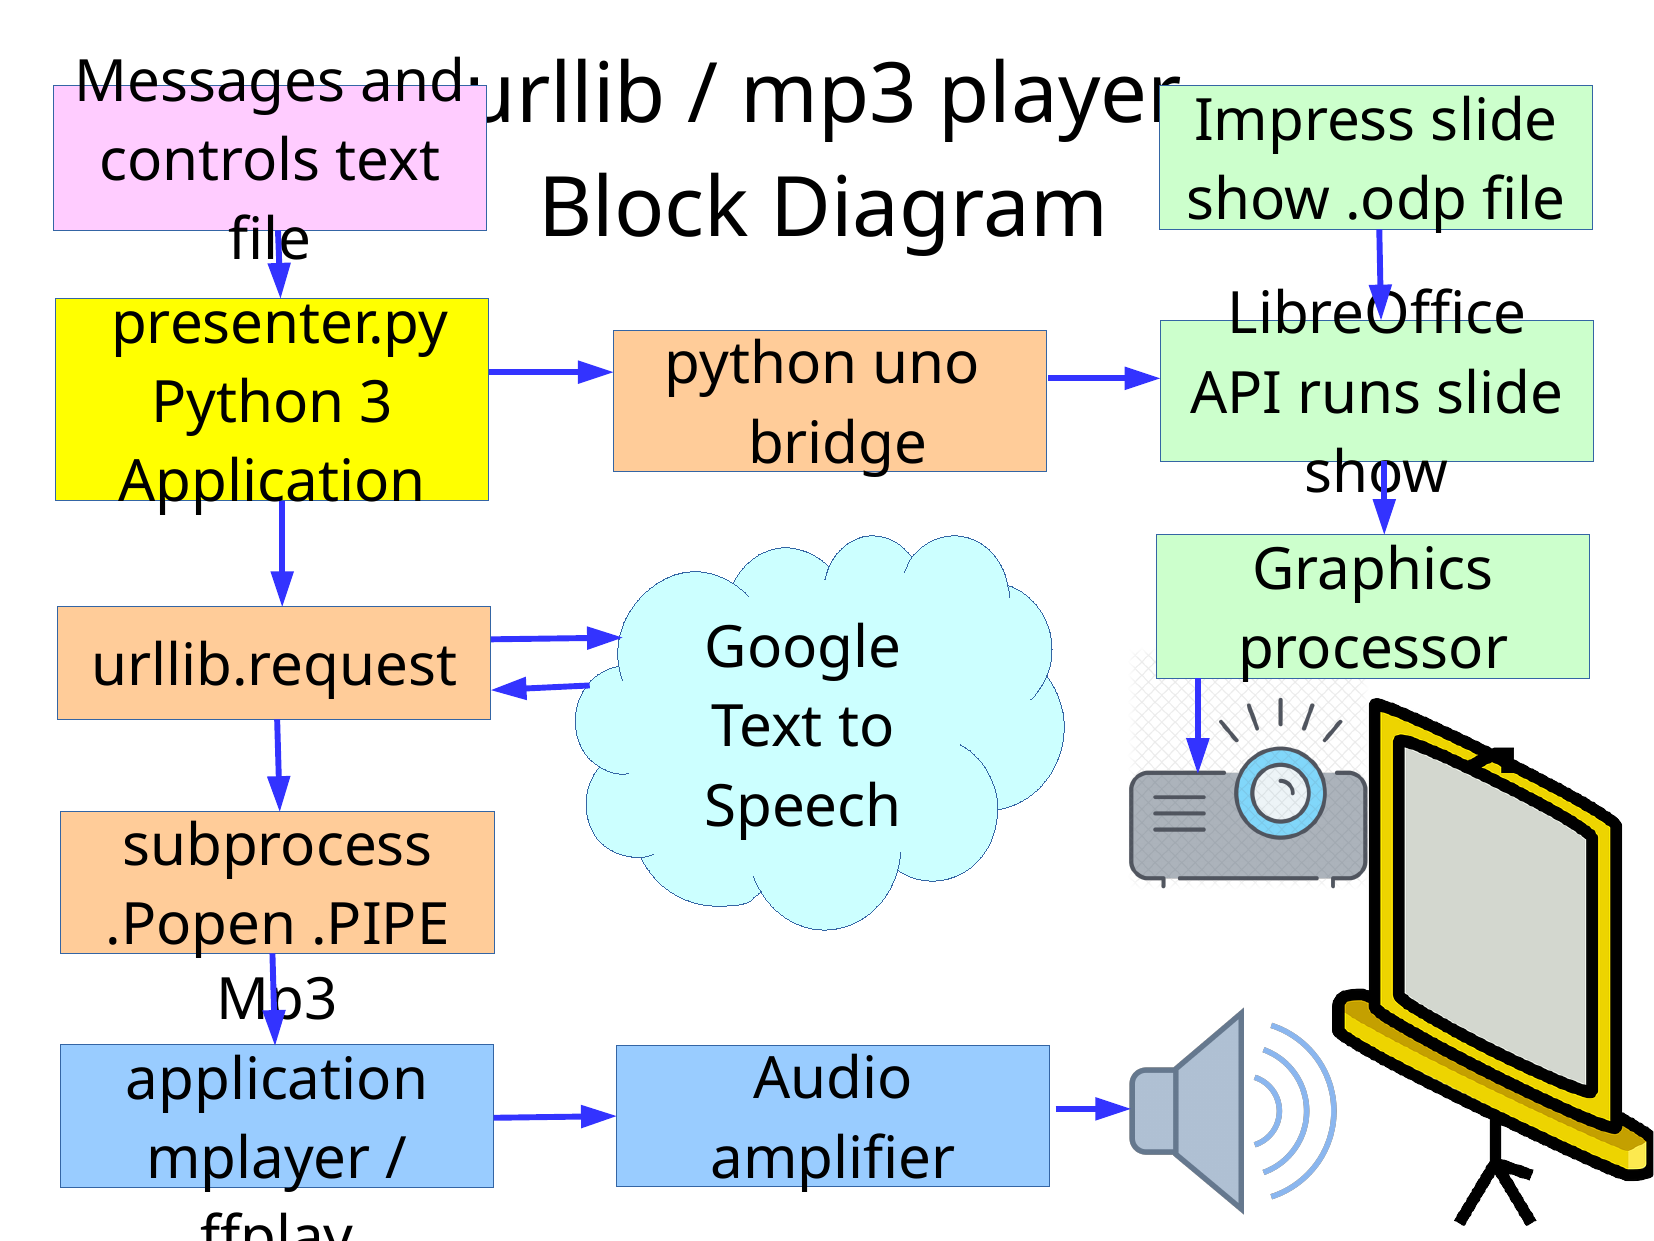

# urllib / mp3 player Block Diagram
Messages and controls text file
Impress slide show .odp file
 presenter.py
Python 3 Application
LibreOffice API runs slide show
python uno
 bridge
Graphics
processor
Google Text to Speech
urllib.request
subprocess
.Popen .PIPE
Mp3 application mplayer / ffplay
Audio
amplifier